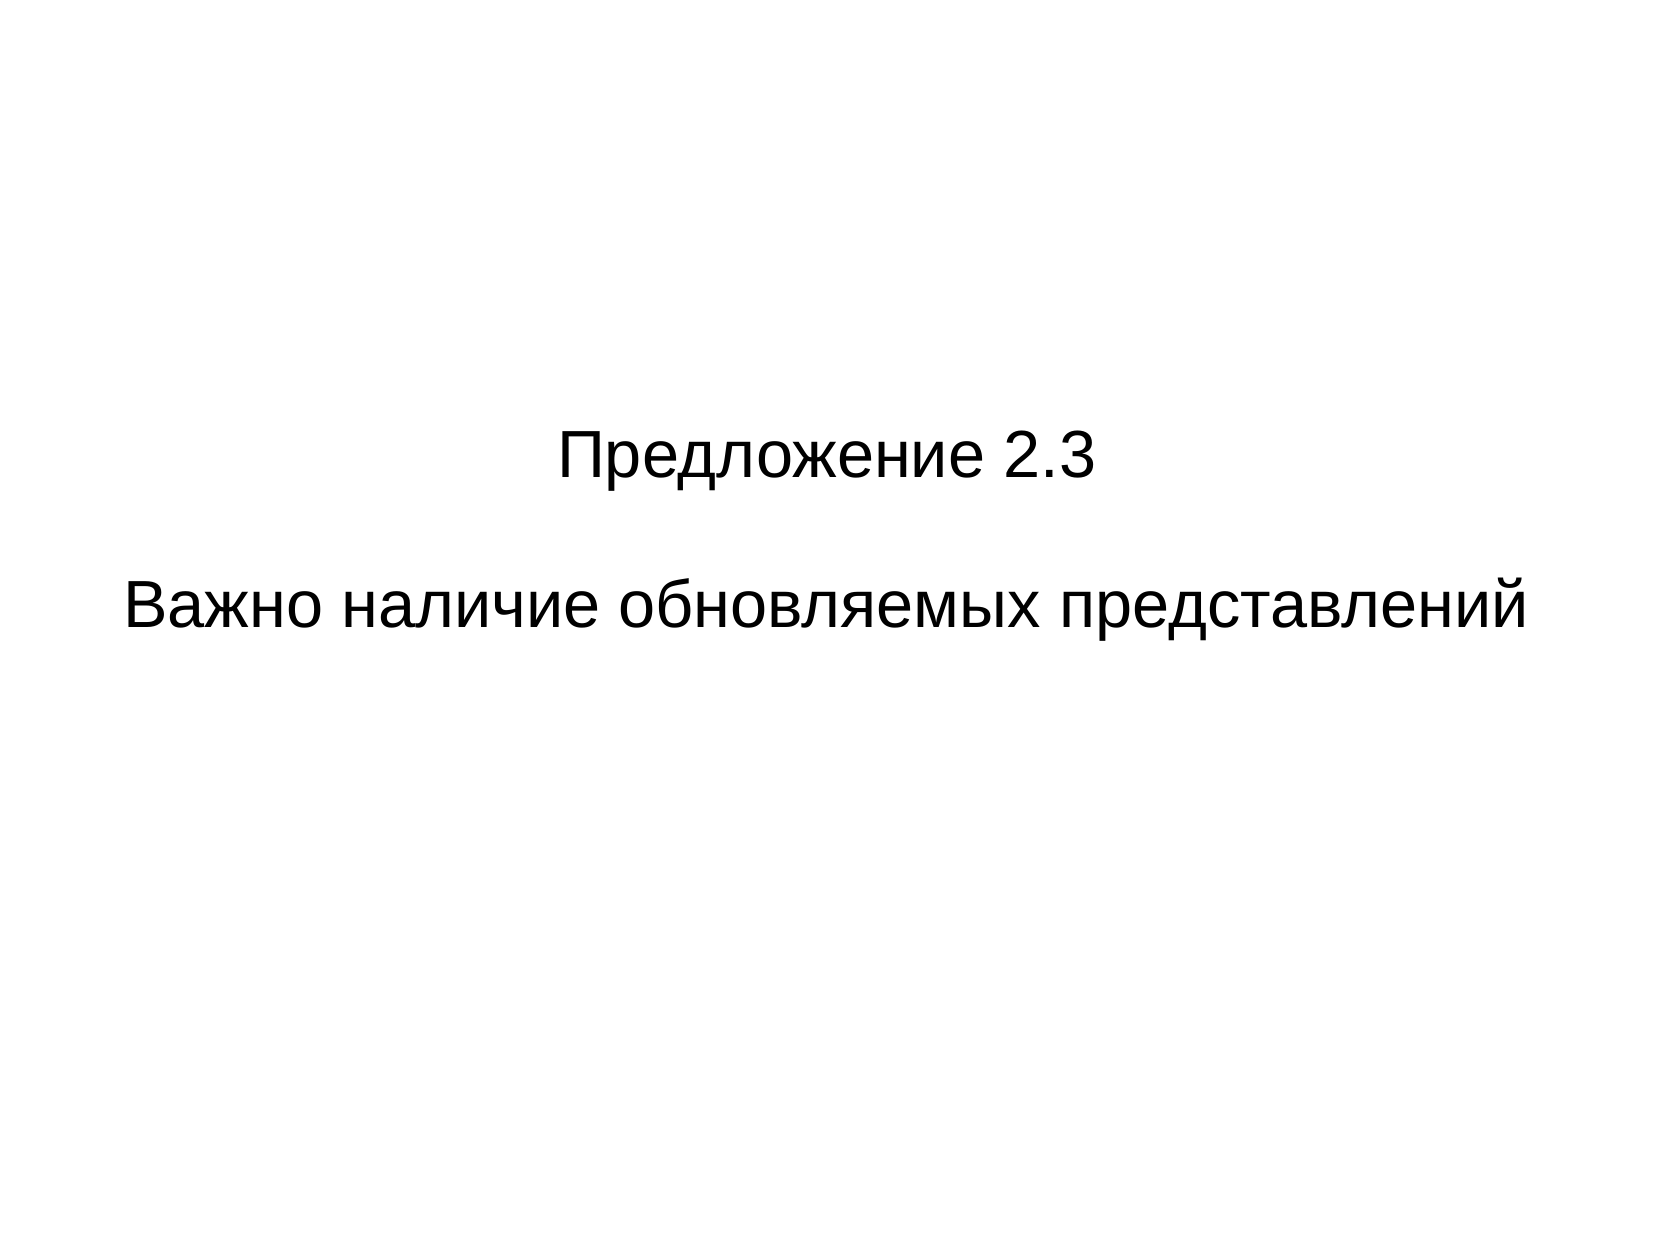

# Предложение 2.3
Важно наличие обновляемых представлений